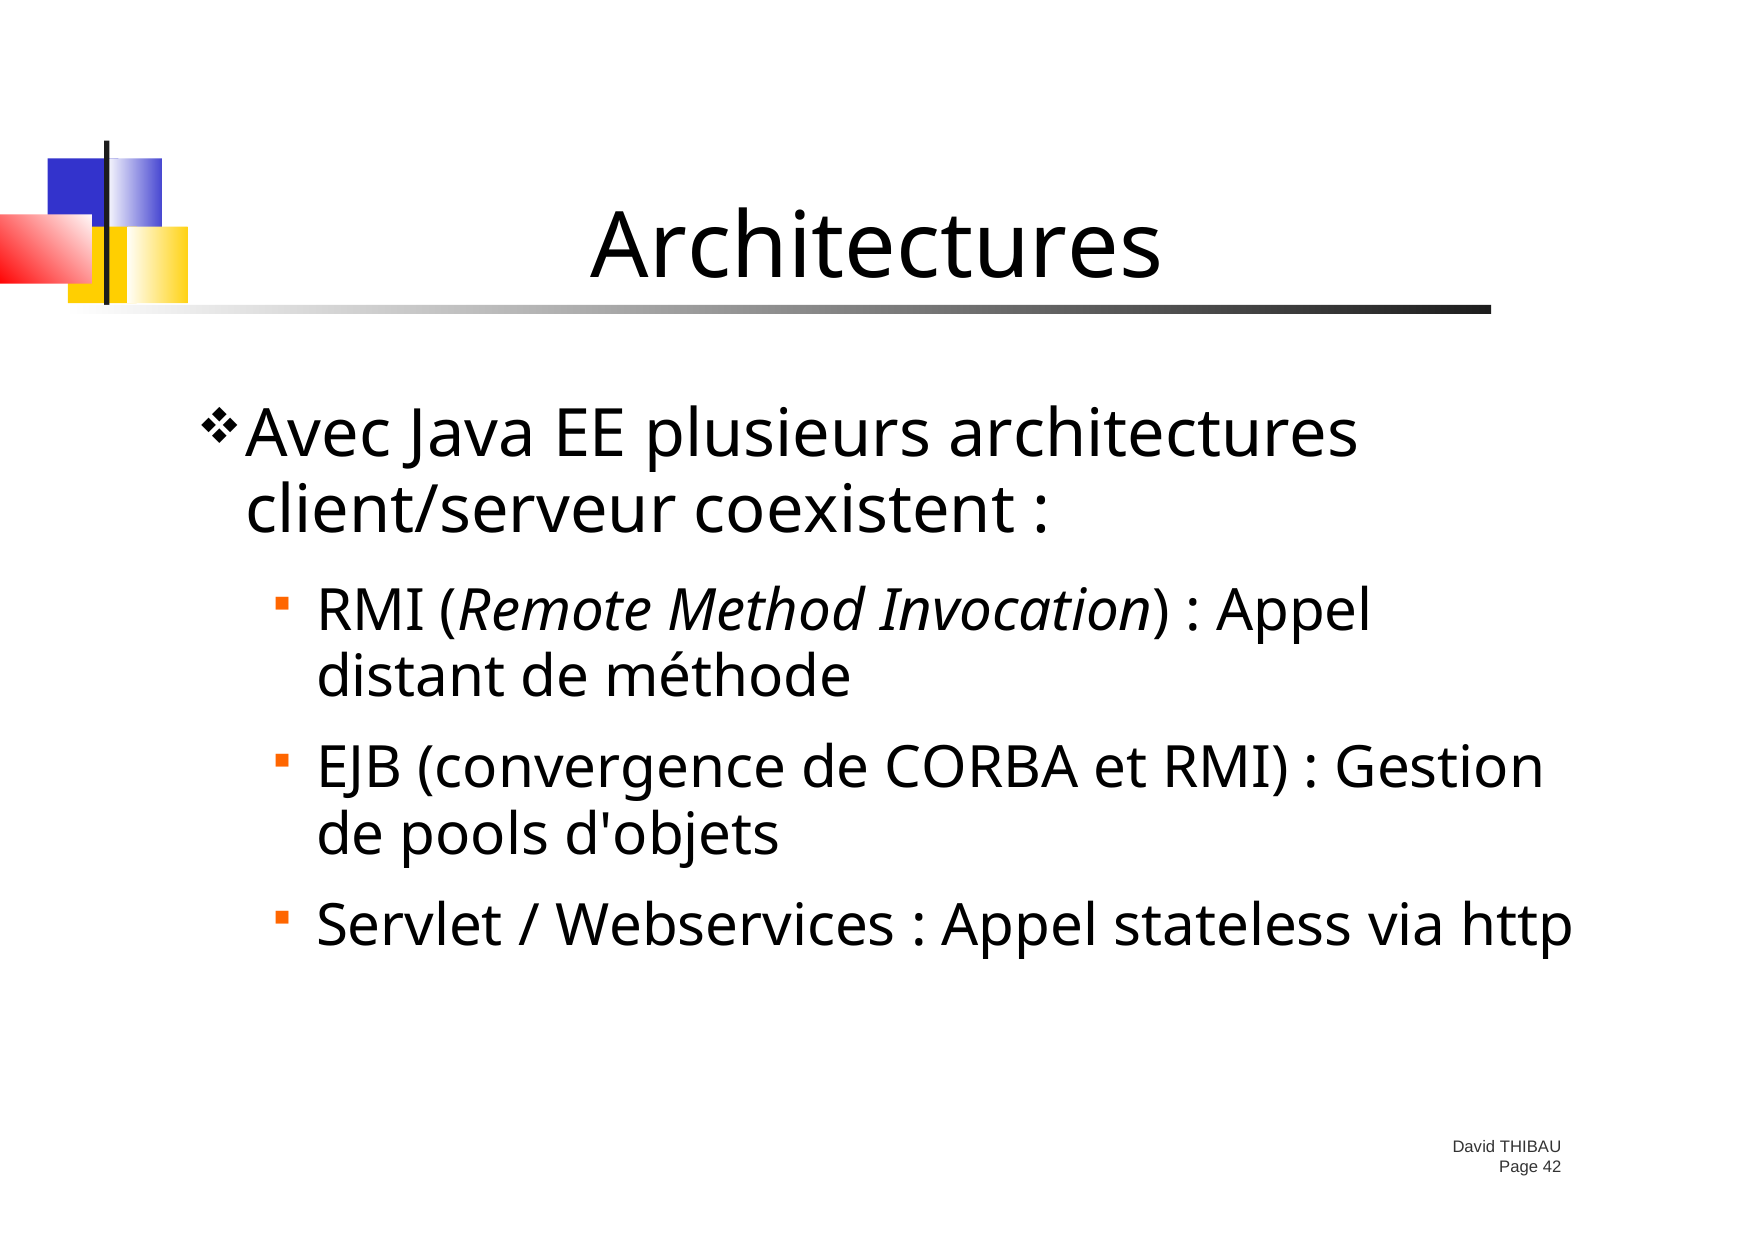

# Architectures
Avec Java EE plusieurs architectures client/serveur coexistent :
RMI (Remote Method Invocation) : Appel distant de méthode
EJB (convergence de CORBA et RMI) : Gestion de pools d'objets
Servlet / Webservices : Appel stateless via http